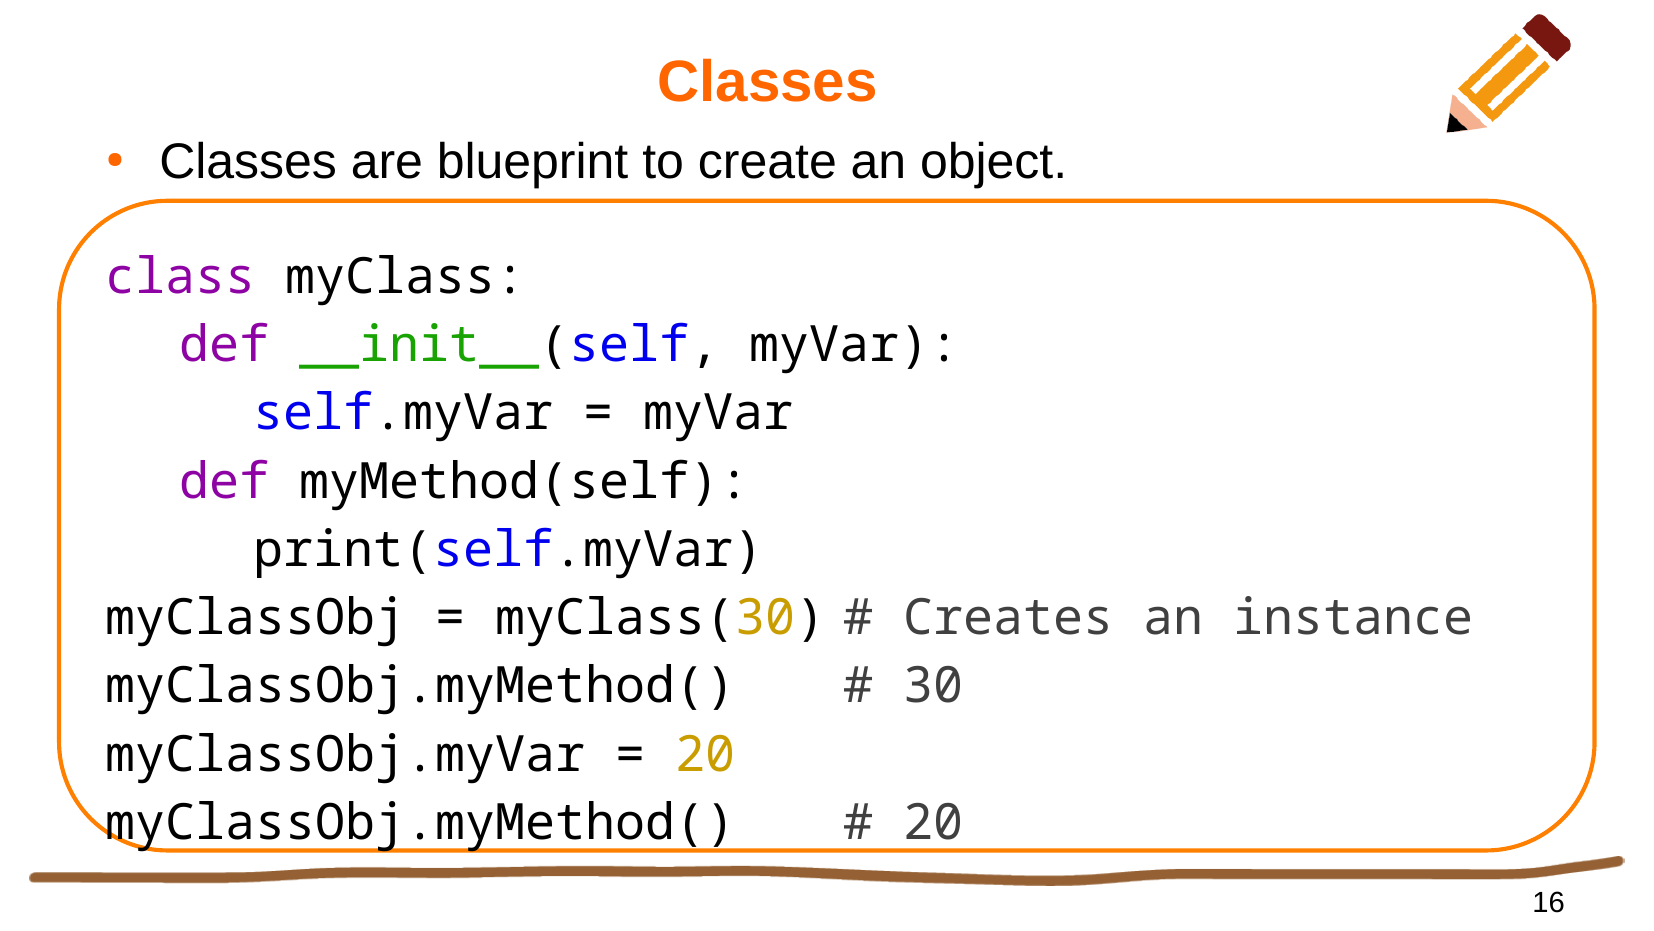

# Classes
Classes are blueprint to create an object.
class myClass:
	def __init__(self, myVar):
		self.myVar = myVar
	def myMethod(self):
		print(self.myVar)
myClassObj = myClass(30)	# Creates an instance
myClassObj.myMethod()		# 30
myClassObj.myVar = 20
myClassObj.myMethod()		# 20
16